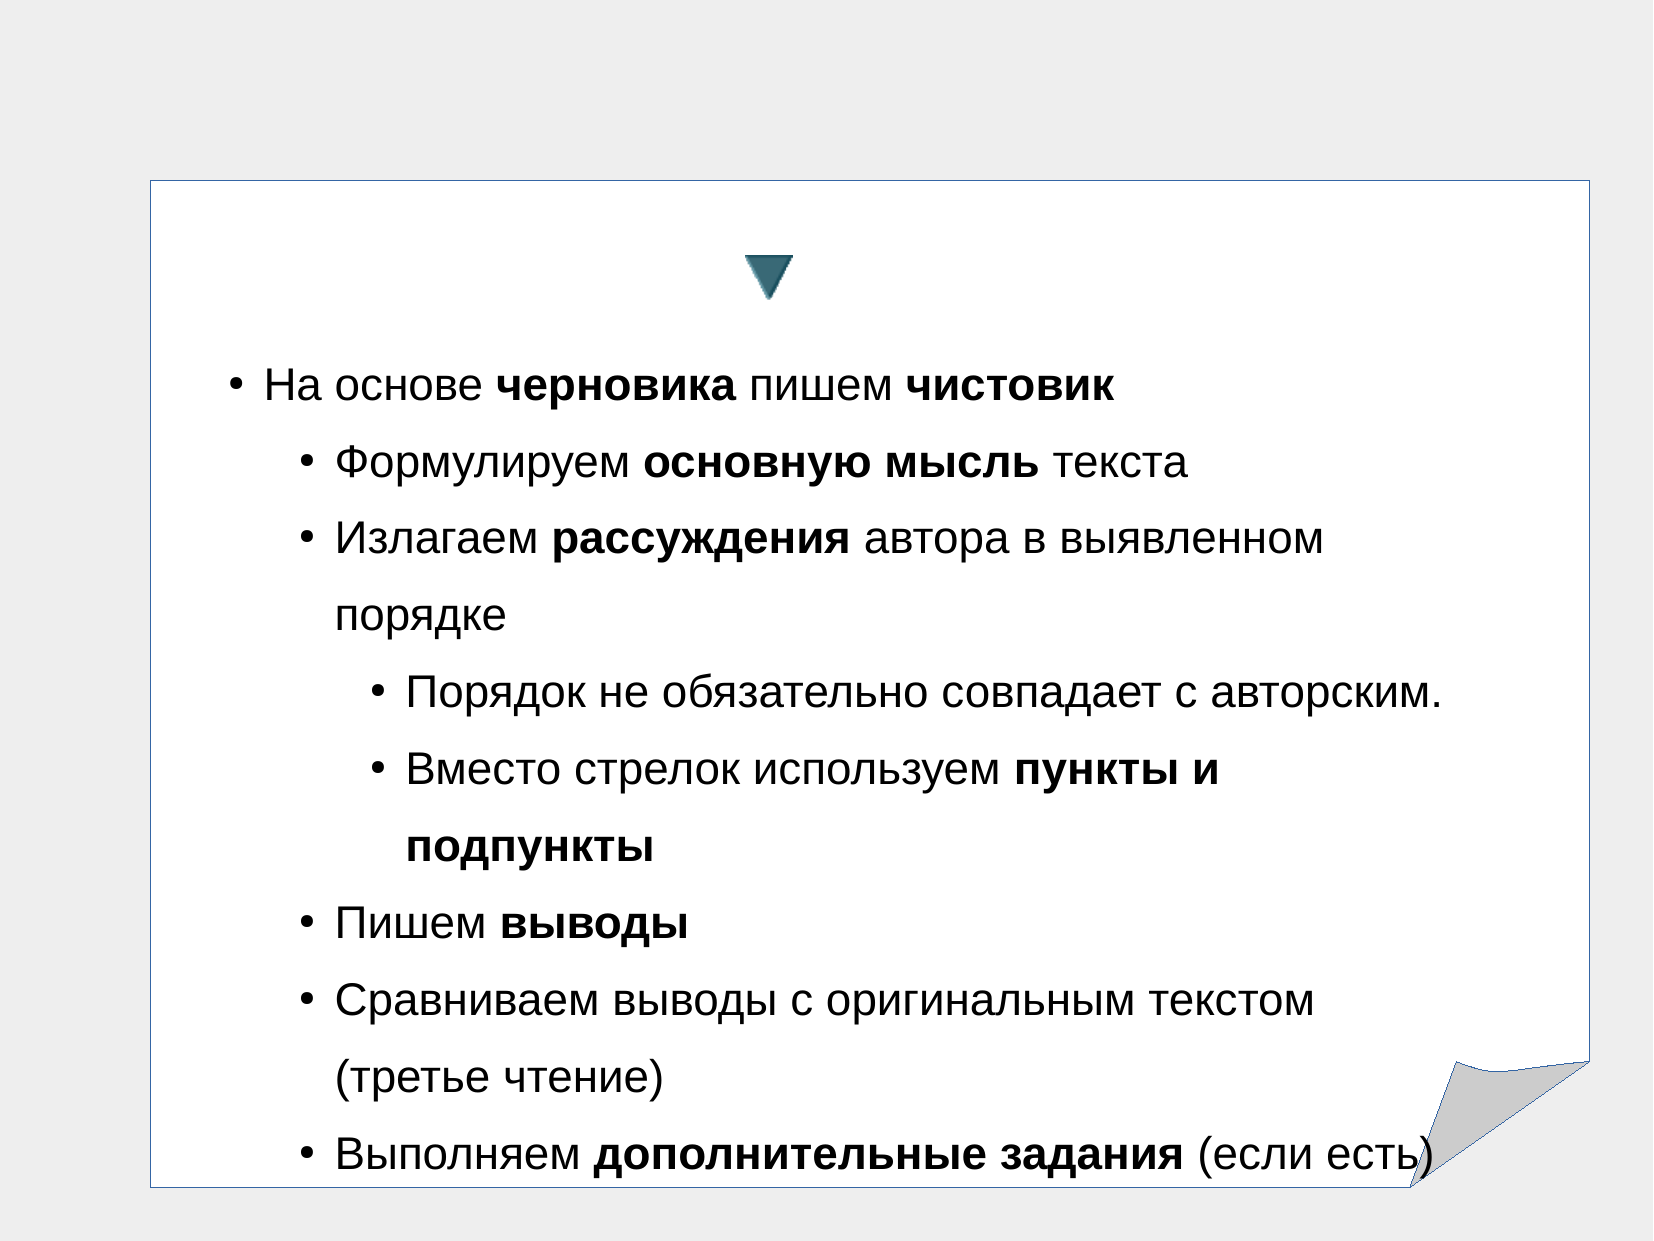

# На основе черновика пишем чистовик
Формулируем основную мысль текста
Излагаем рассуждения автора в выявленном порядке
Порядок не обязательно совпадает с авторским.
Вместо стрелок используем пункты и подпункты
Пишем выводы
Сравниваем выводы с оригинальным текстом (третье чтение)
Выполняем дополнительные задания (если есть)